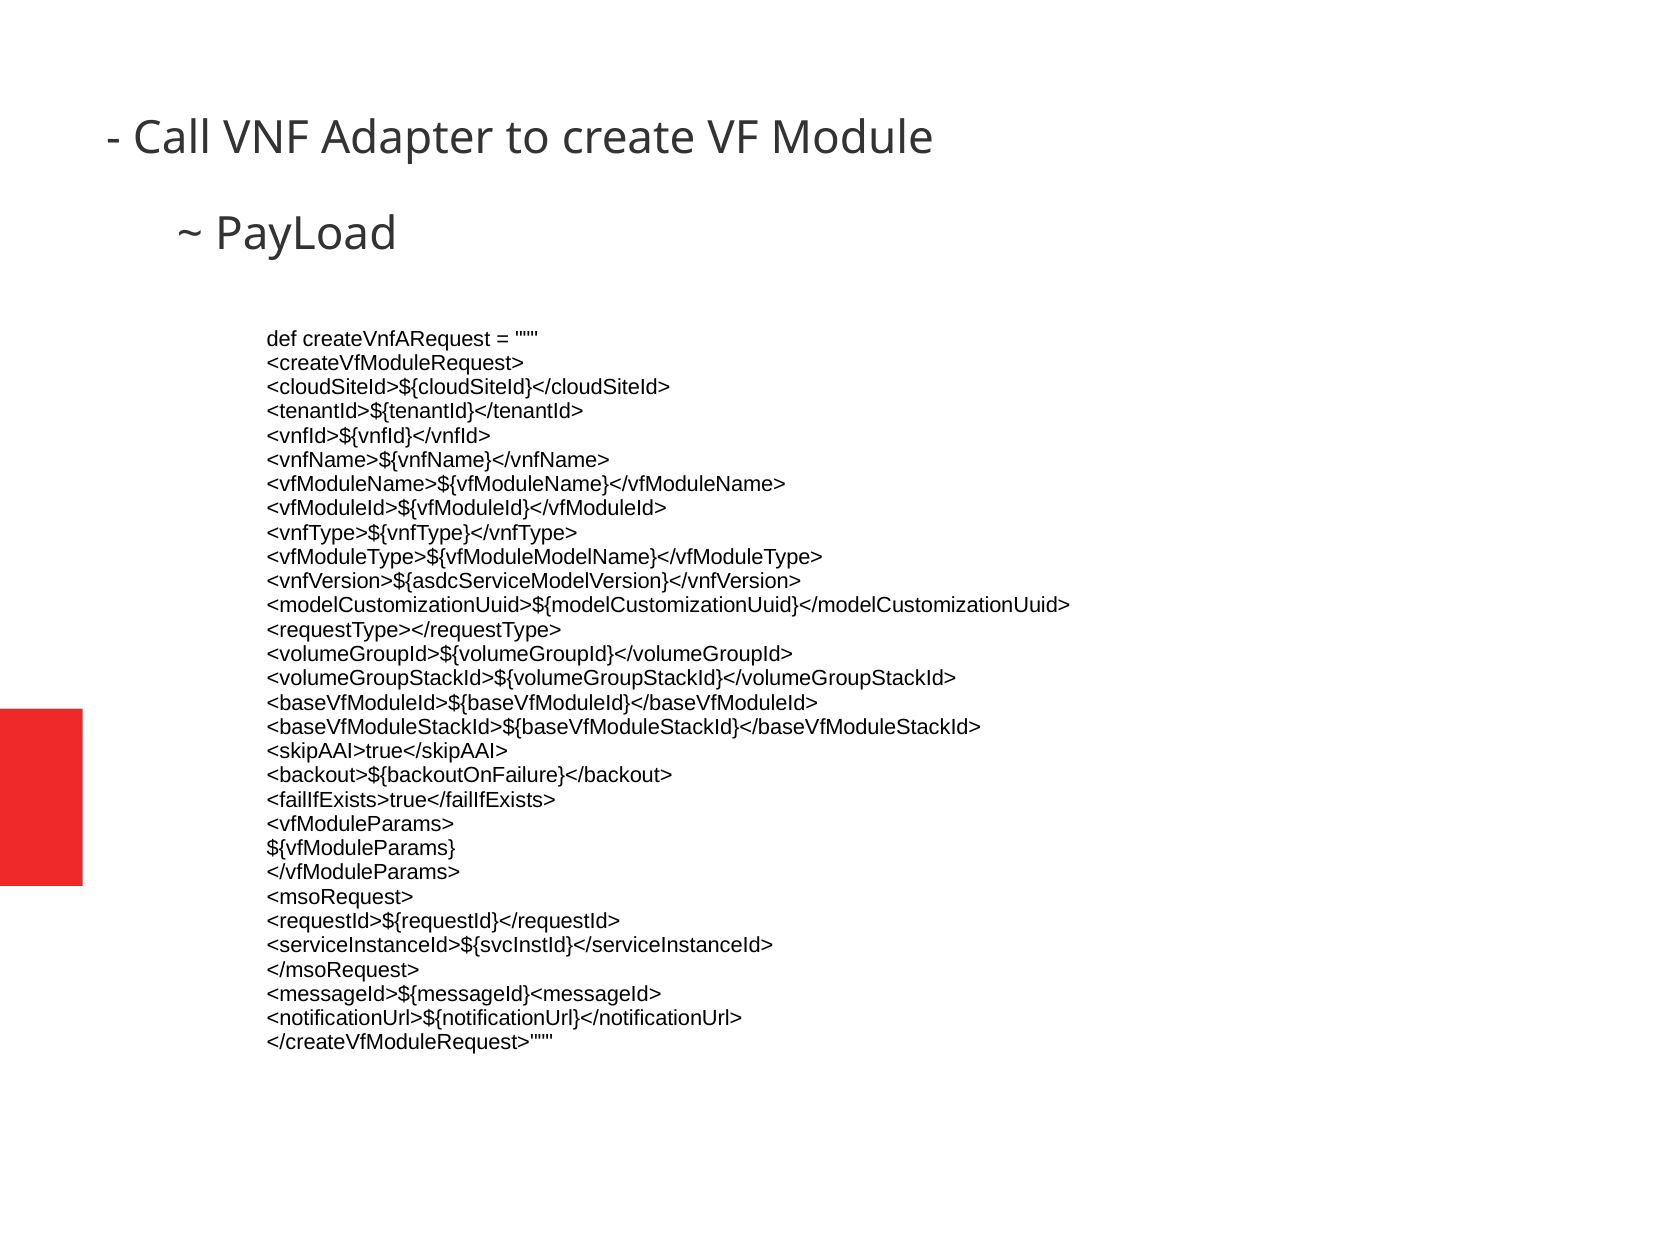

- Call VNF Adapter to create VF Module
~ PayLoad
def createVnfARequest = """
<createVfModuleRequest>
<cloudSiteId>${cloudSiteId}</cloudSiteId>
<tenantId>${tenantId}</tenantId>
<vnfId>${vnfId}</vnfId>
<vnfName>${vnfName}</vnfName>
<vfModuleName>${vfModuleName}</vfModuleName>
<vfModuleId>${vfModuleId}</vfModuleId>
<vnfType>${vnfType}</vnfType>
<vfModuleType>${vfModuleModelName}</vfModuleType>
<vnfVersion>${asdcServiceModelVersion}</vnfVersion>
<modelCustomizationUuid>${modelCustomizationUuid}</modelCustomizationUuid>
<requestType></requestType>
<volumeGroupId>${volumeGroupId}</volumeGroupId>
<volumeGroupStackId>${volumeGroupStackId}</volumeGroupStackId>
<baseVfModuleId>${baseVfModuleId}</baseVfModuleId>
<baseVfModuleStackId>${baseVfModuleStackId}</baseVfModuleStackId>
<skipAAI>true</skipAAI>
<backout>${backoutOnFailure}</backout>
<failIfExists>true</failIfExists>
<vfModuleParams>
${vfModuleParams}
</vfModuleParams>
<msoRequest>
<requestId>${requestId}</requestId>
<serviceInstanceId>${svcInstId}</serviceInstanceId>
</msoRequest>
<messageId>${messageId}<messageId>
<notificationUrl>${notificationUrl}</notificationUrl>
</createVfModuleRequest>"""
#